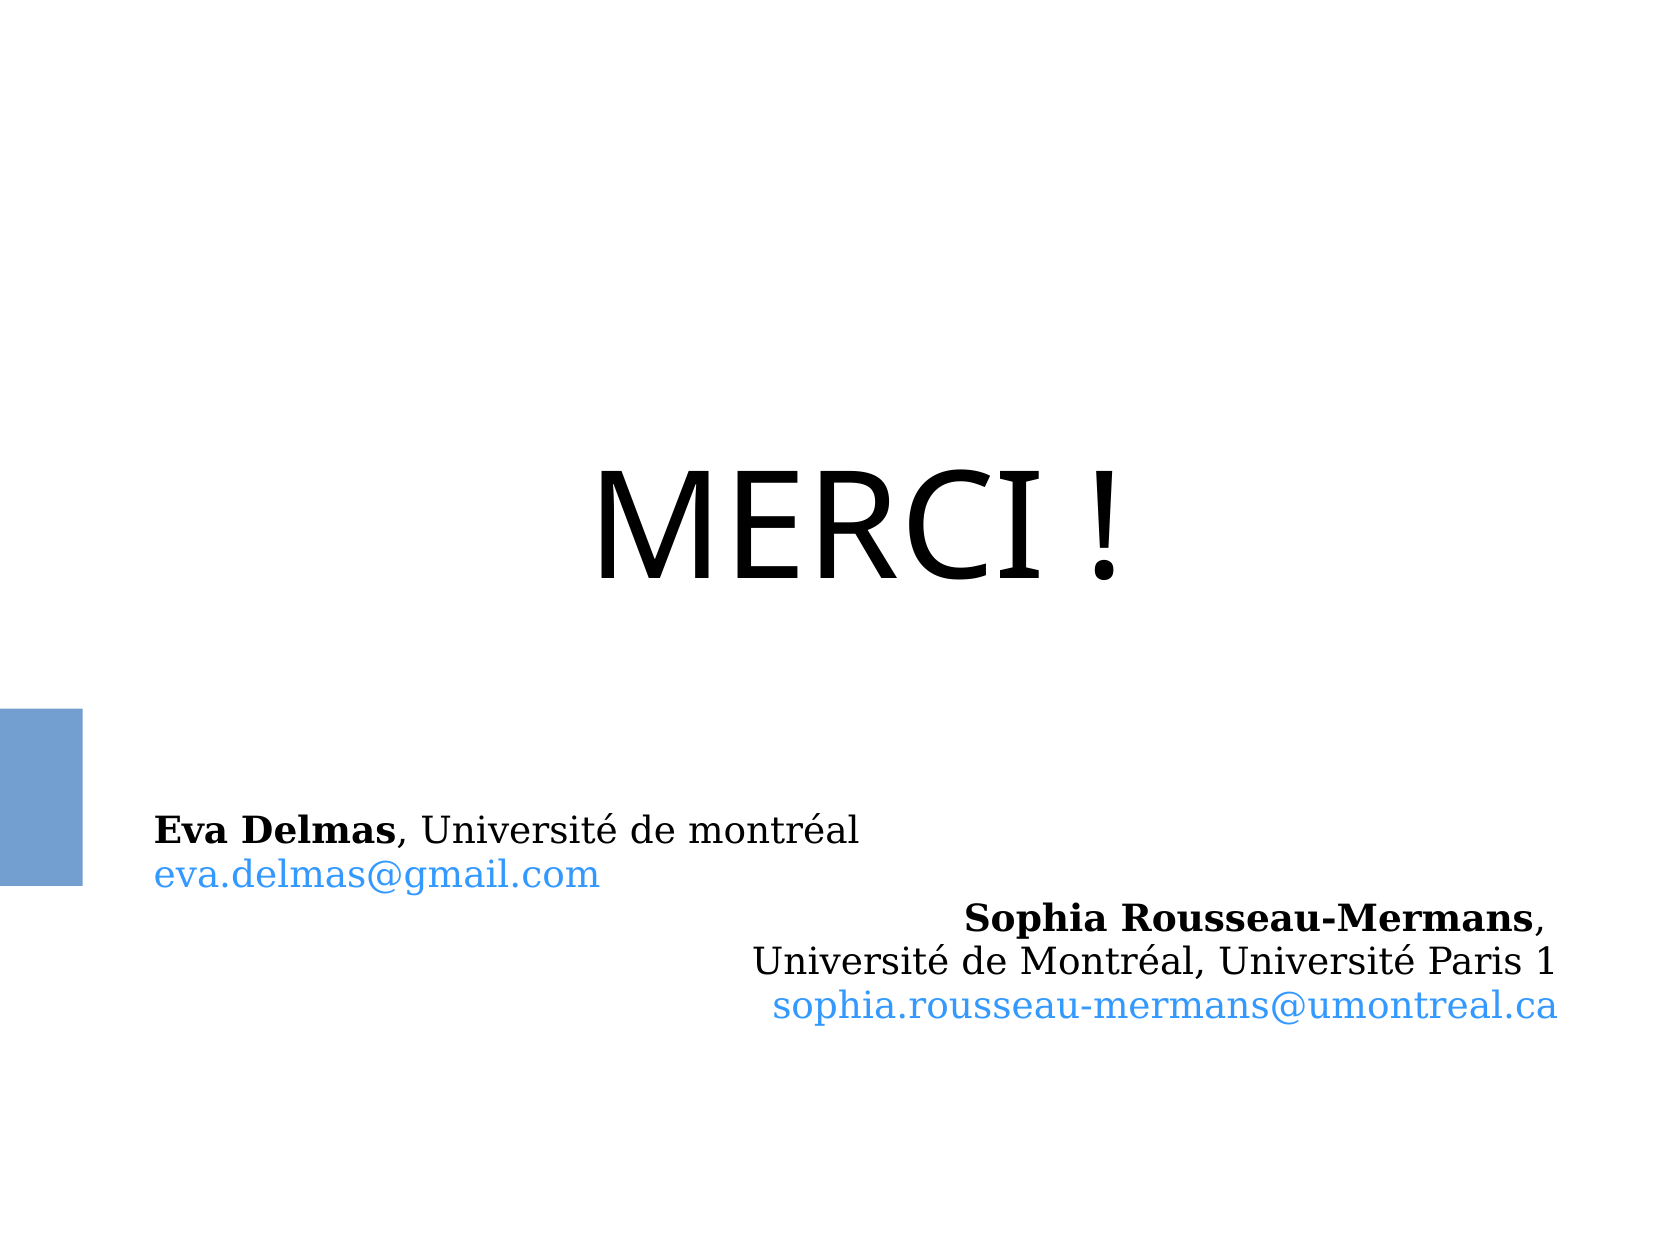

# MERCI !
Eva Delmas, Université de montréal
eva.delmas@gmail.com
Sophia Rousseau-Mermans,
Université de Montréal, Université Paris 1
sophia.rousseau-mermans@umontreal.ca